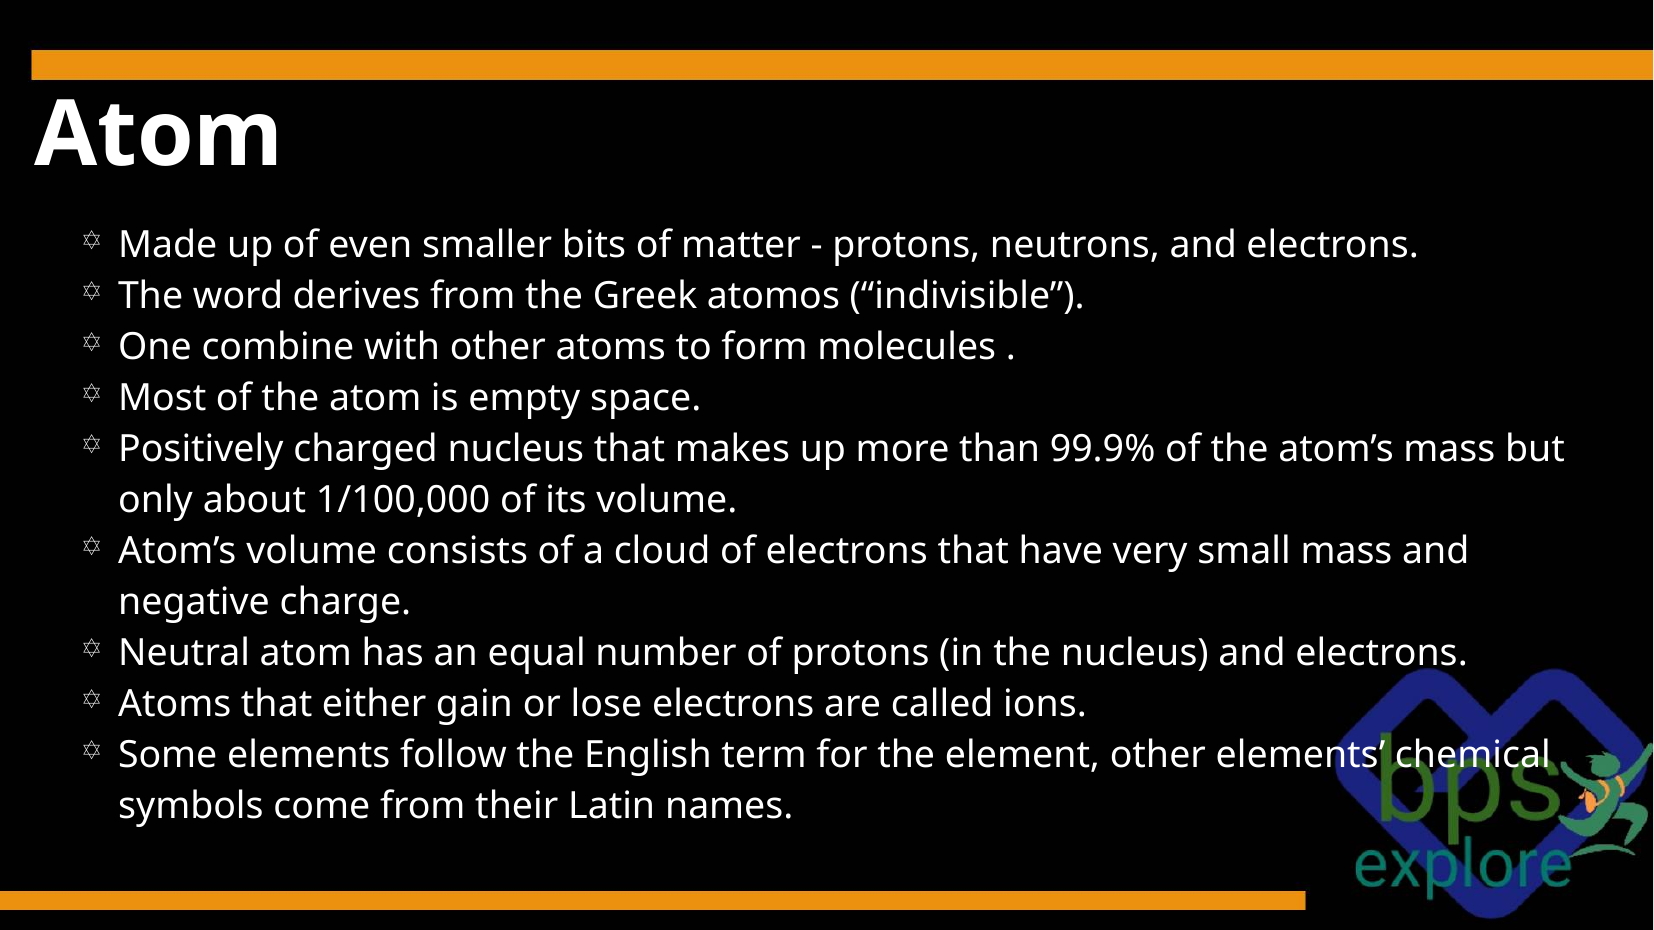

# Atom
Made up of even smaller bits of matter - protons, neutrons, and electrons.
The word derives from the Greek atomos (“indivisible”).
One combine with other atoms to form molecules .
Most of the atom is empty space.
Positively charged nucleus that makes up more than 99.9% of the atom’s mass but only about 1/100,000 of its volume.
Atom’s volume consists of a cloud of electrons that have very small mass and negative charge.
Neutral atom has an equal number of protons (in the nucleus) and electrons.
Atoms that either gain or lose electrons are called ions.
Some elements follow the English term for the element, other elements’ chemical symbols come from their Latin names.